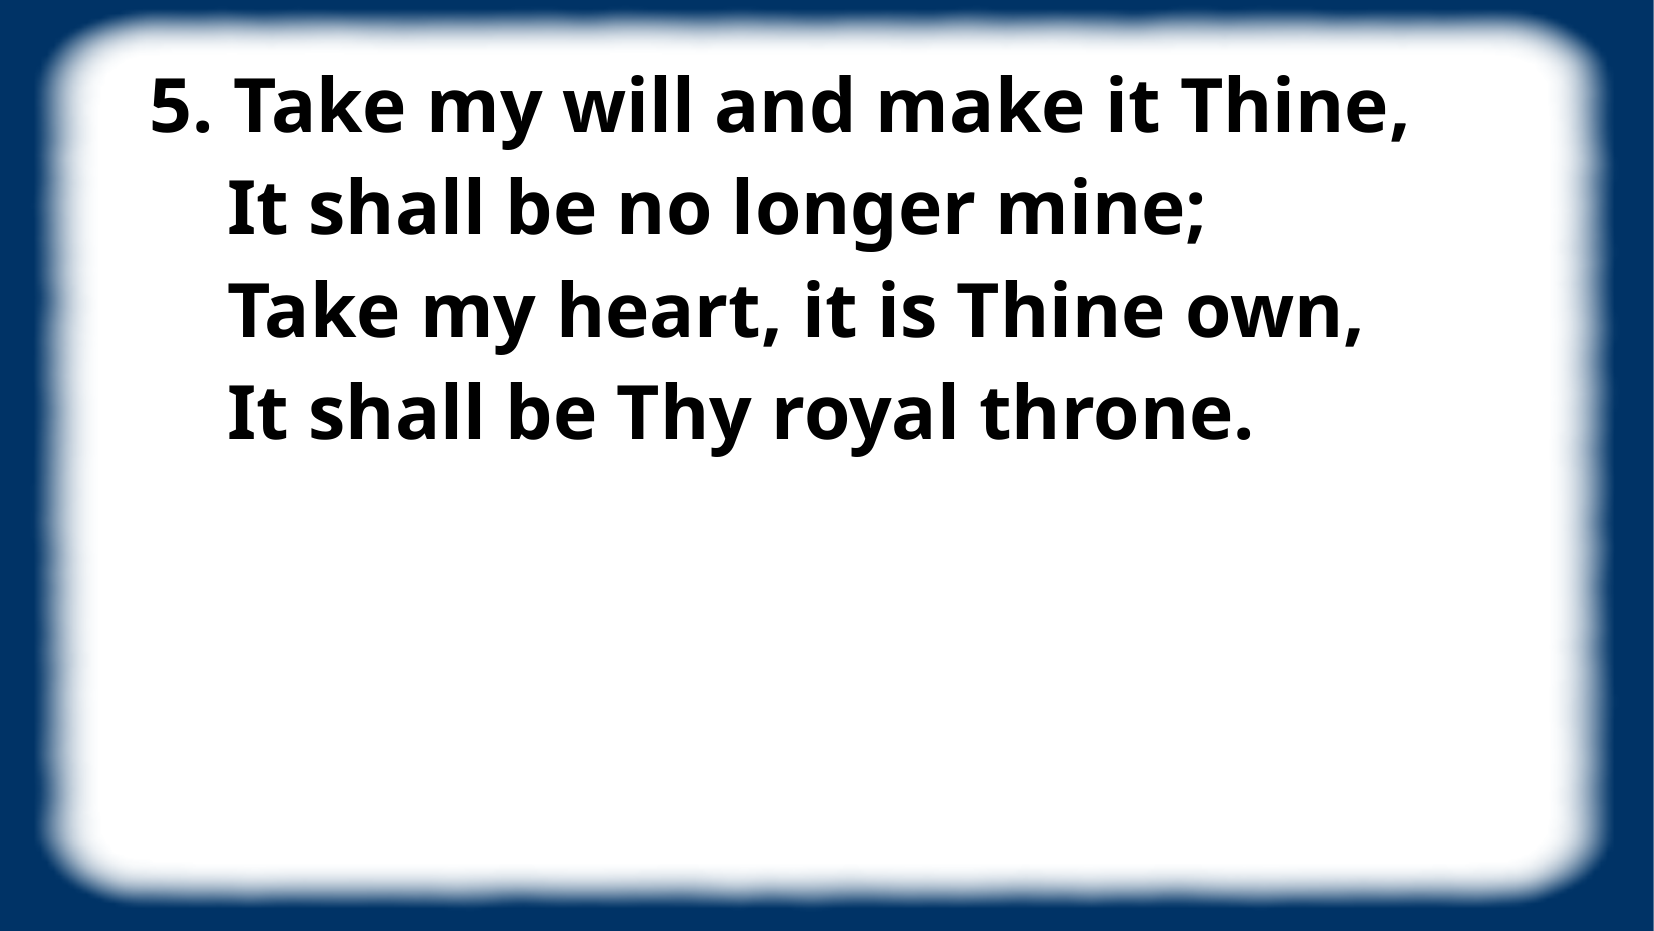

5. Take my will and make it Thine,
 It shall be no longer mine;
 Take my heart, it is Thine own,
 It shall be Thy royal throne.